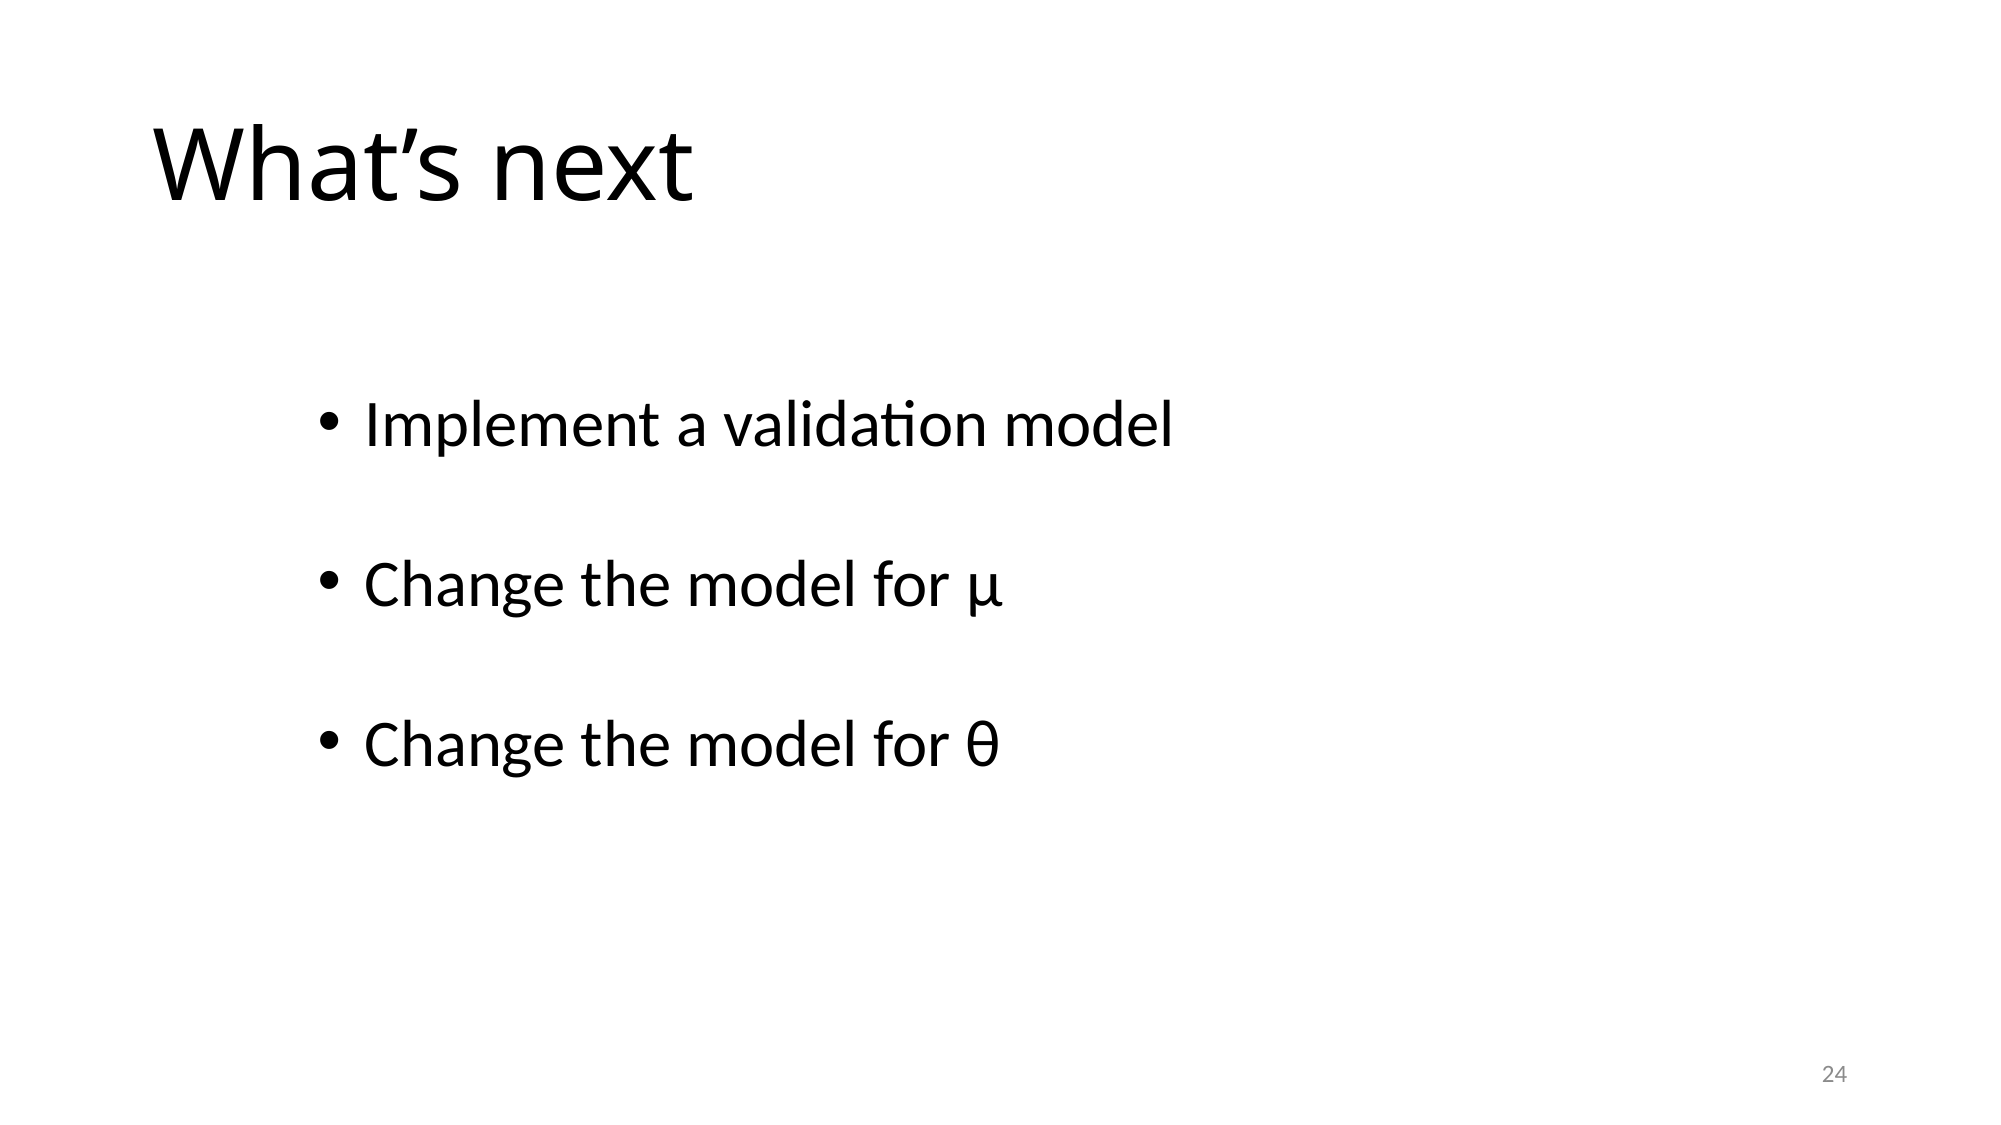

# What’s next
Implement a validation model
Change the model for μ
Change the model for θ
24